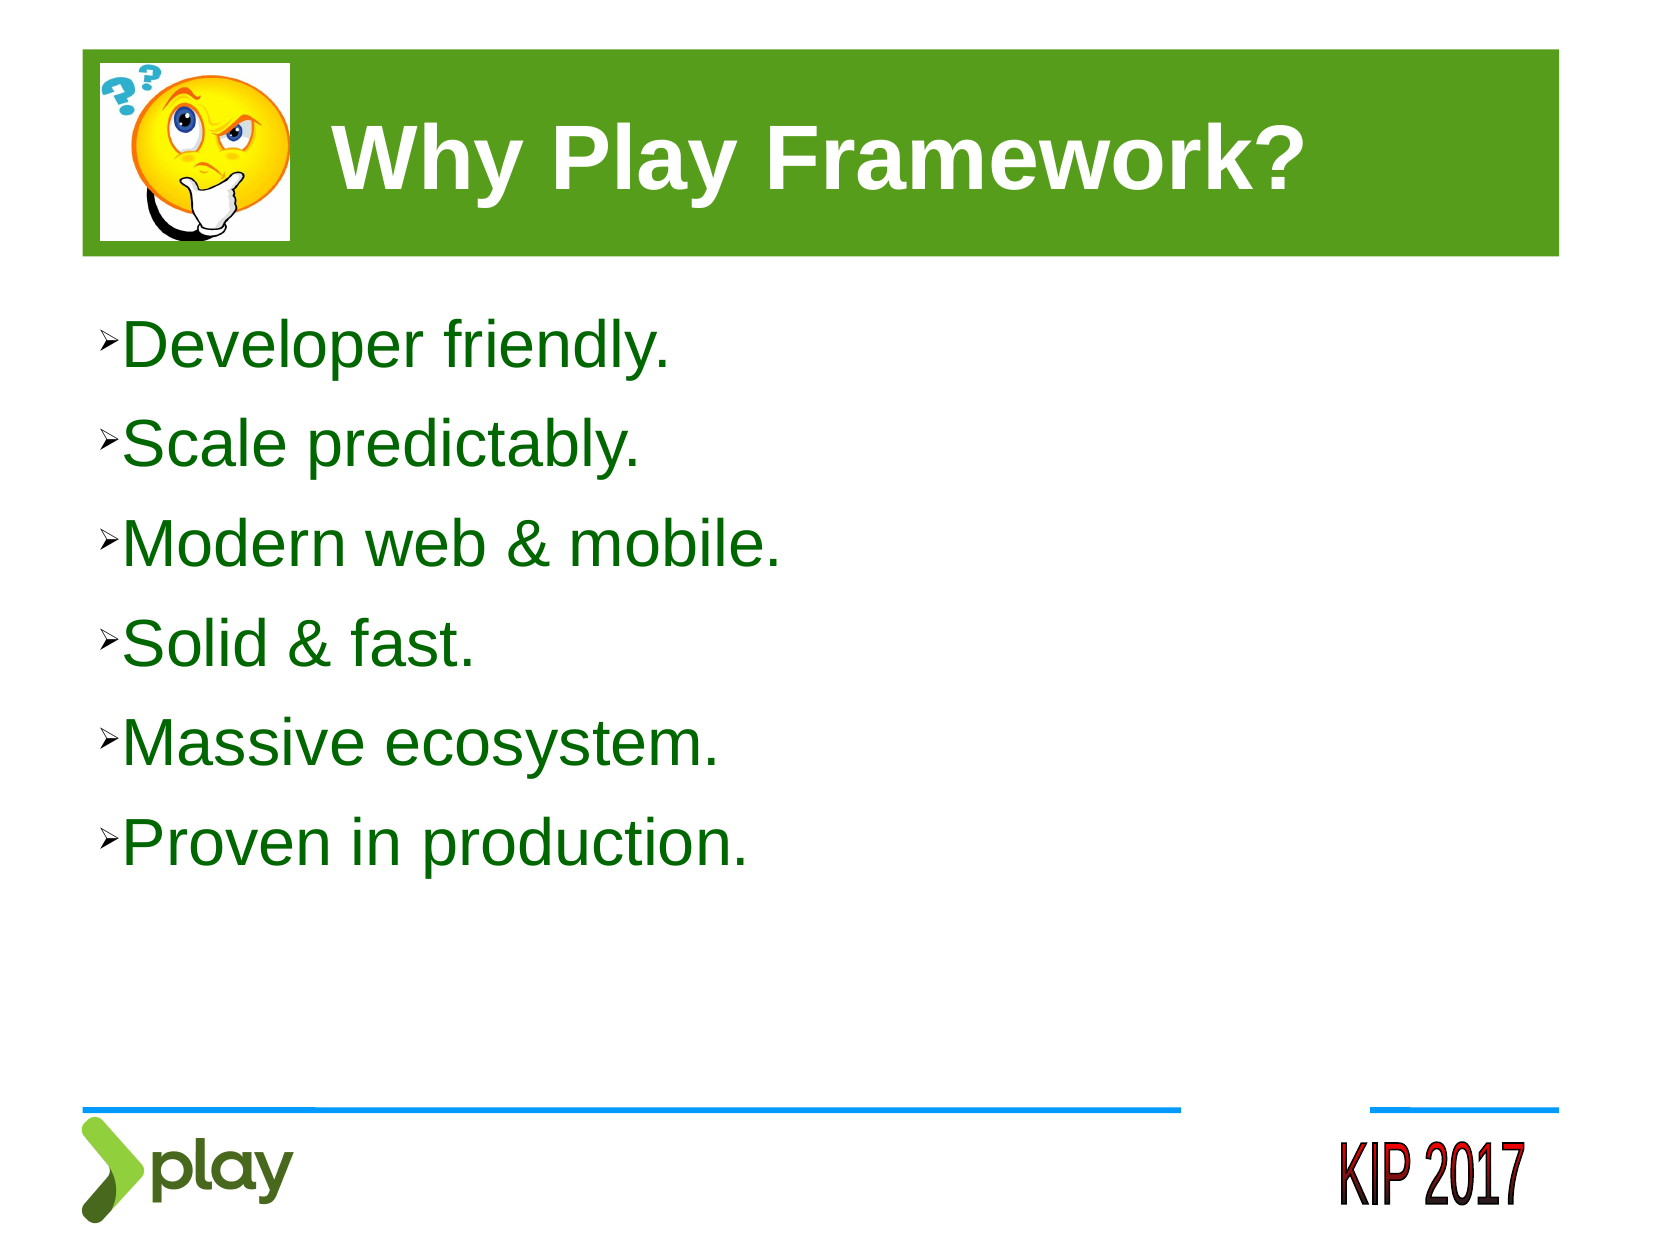

# Why Play Framework?
Developer friendly.
Scale predictably.
Modern web & mobile.
Solid & fast.
Massive ecosystem.
Proven in production.